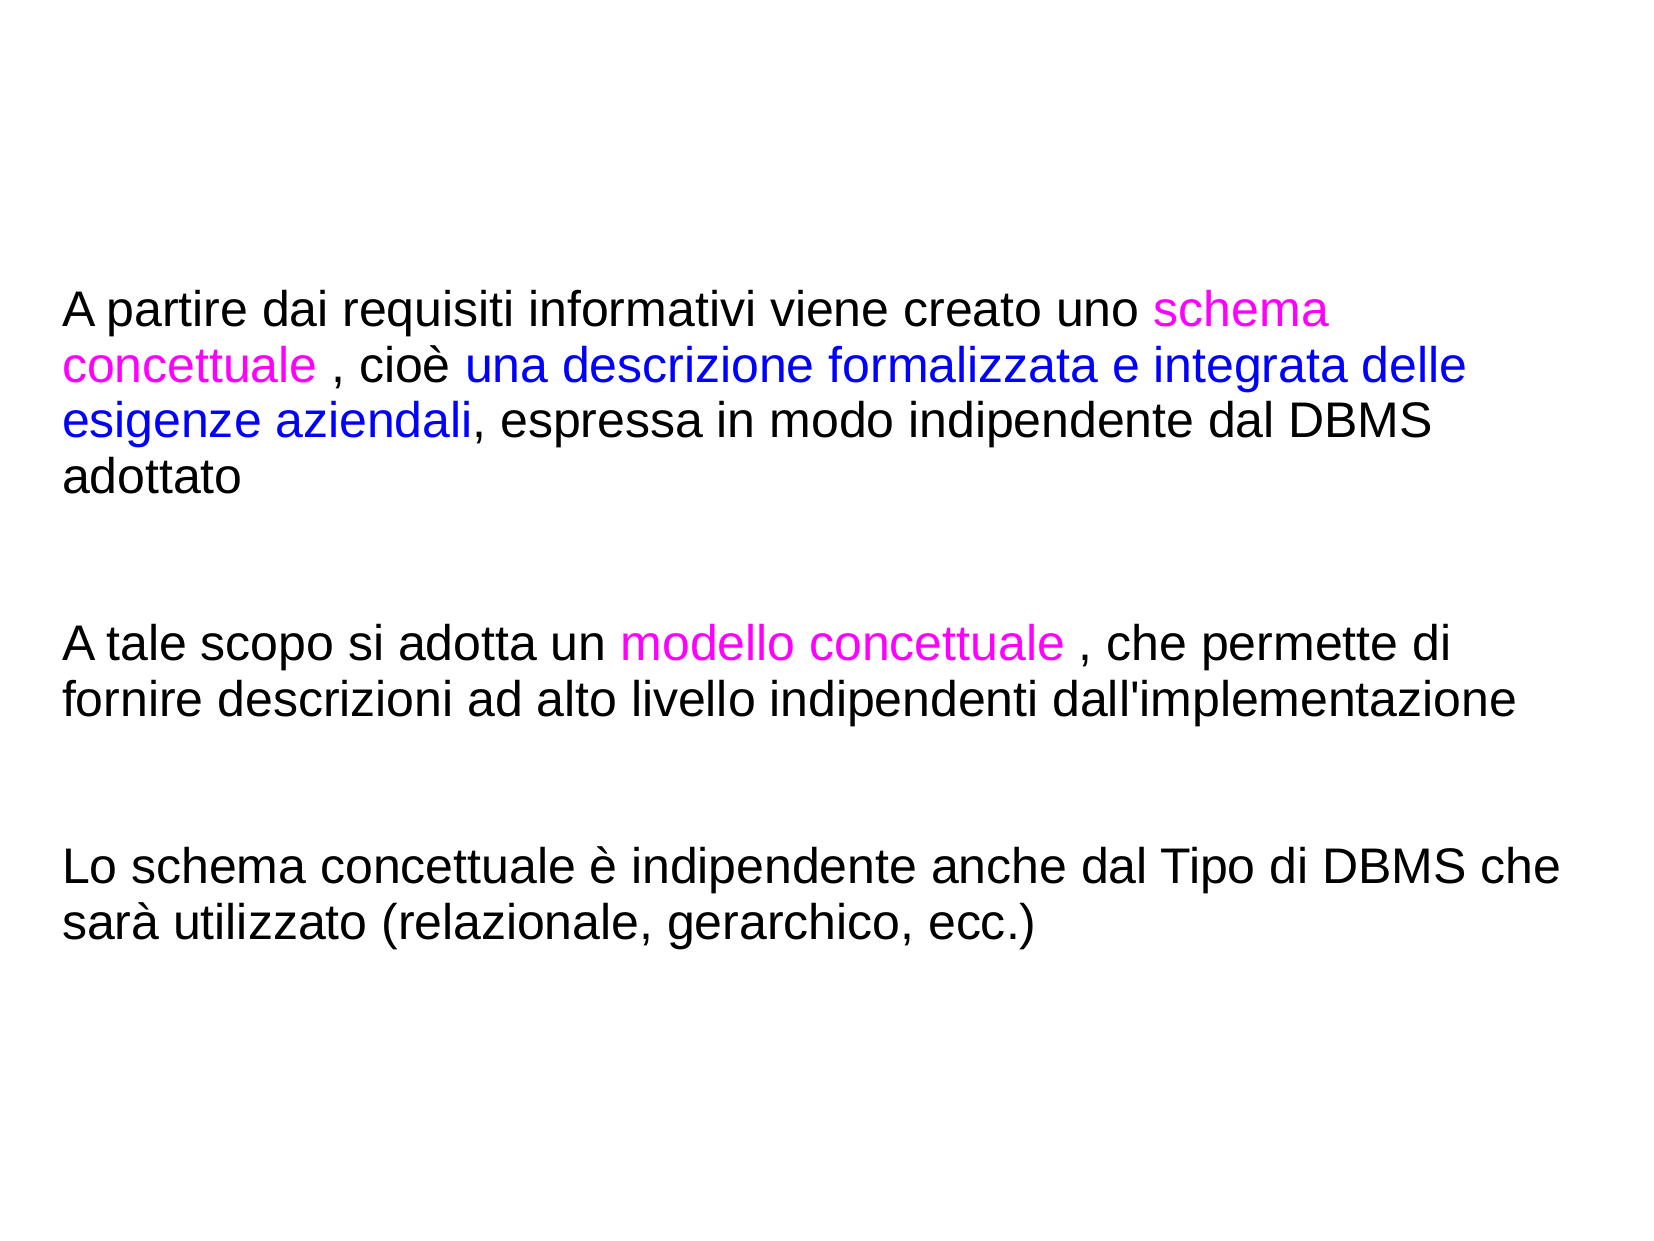

A partire dai requisiti informativi viene creato uno schema concettuale , cioè una descrizione formalizzata e integrata delle esigenze aziendali, espressa in modo indipendente dal DBMS
adottato
A tale scopo si adotta un modello concettuale , che permette di fornire descrizioni ad alto livello indipendenti dall'implementazione
Lo schema concettuale è indipendente anche dal Tipo di DBMS che sarà utilizzato (relazionale, gerarchico, ecc.)